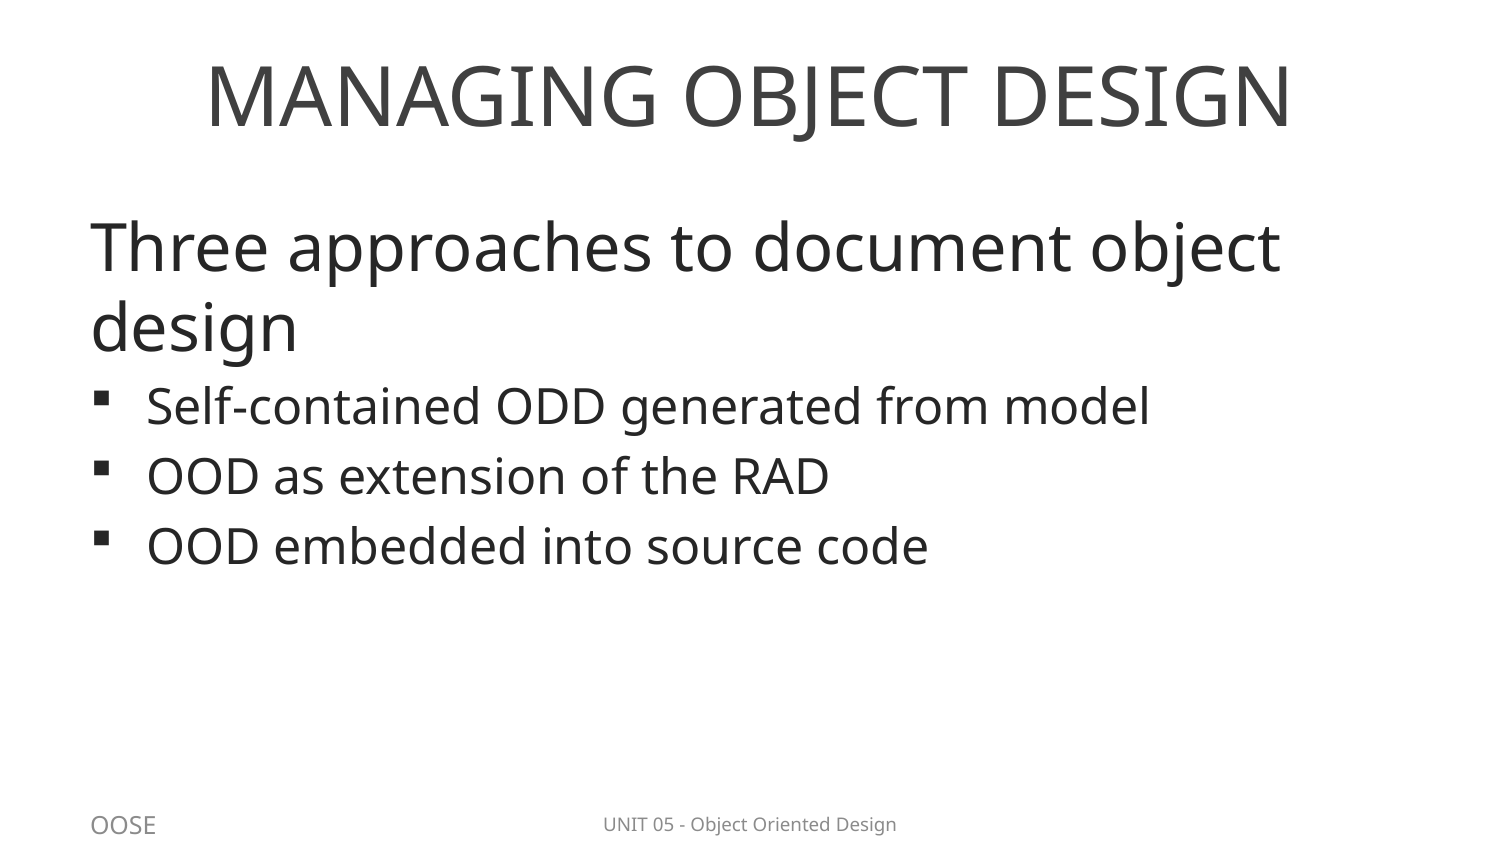

# Managing object design
Three approaches to document object design
Self-contained ODD generated from model
OOD as extension of the RAD
OOD embedded into source code
OOSE
UNIT 05 - Object Oriented Design